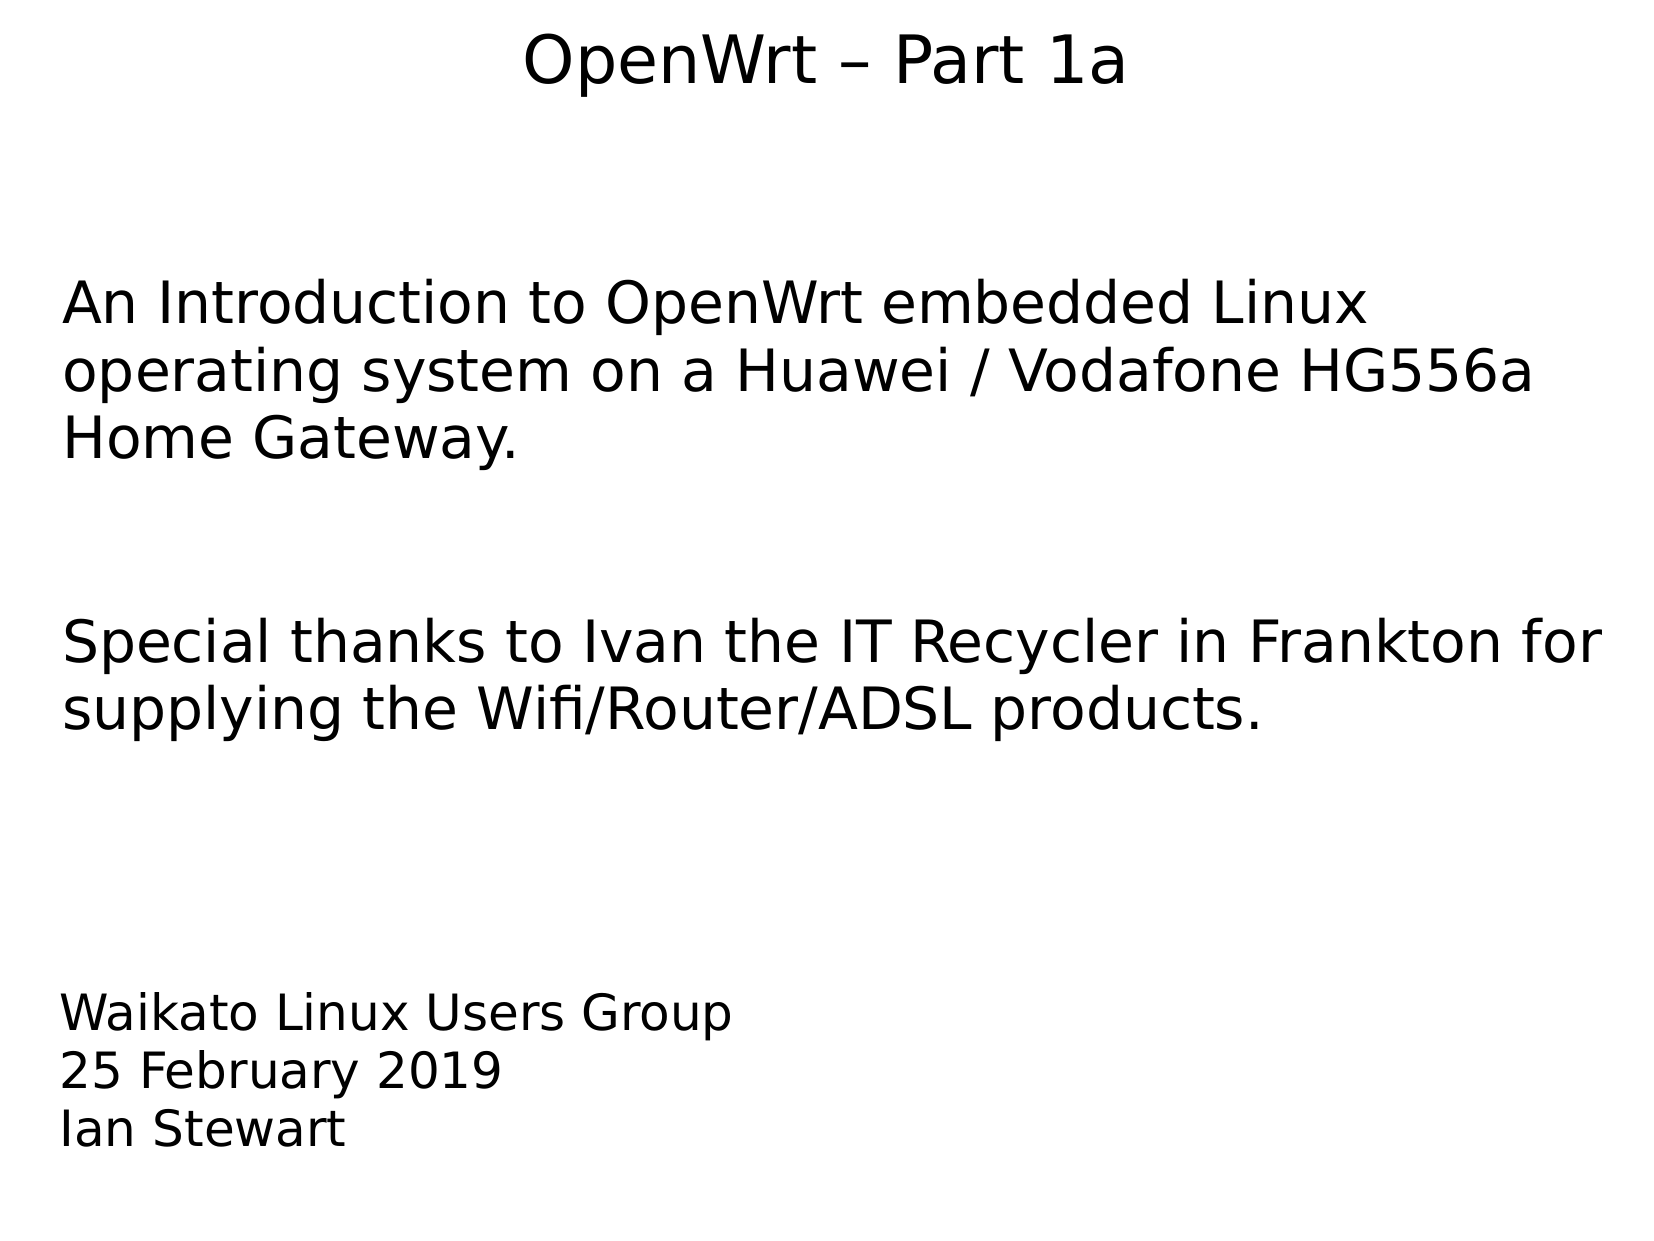

# OpenWrt – Part 1a
An Introduction to OpenWrt embedded Linux operating system on a Huawei / Vodafone HG556a Home Gateway.
Special thanks to Ivan the IT Recycler in Frankton for supplying the Wifi/Router/ADSL products.
Waikato Linux Users Group
25 February 2019
Ian Stewart